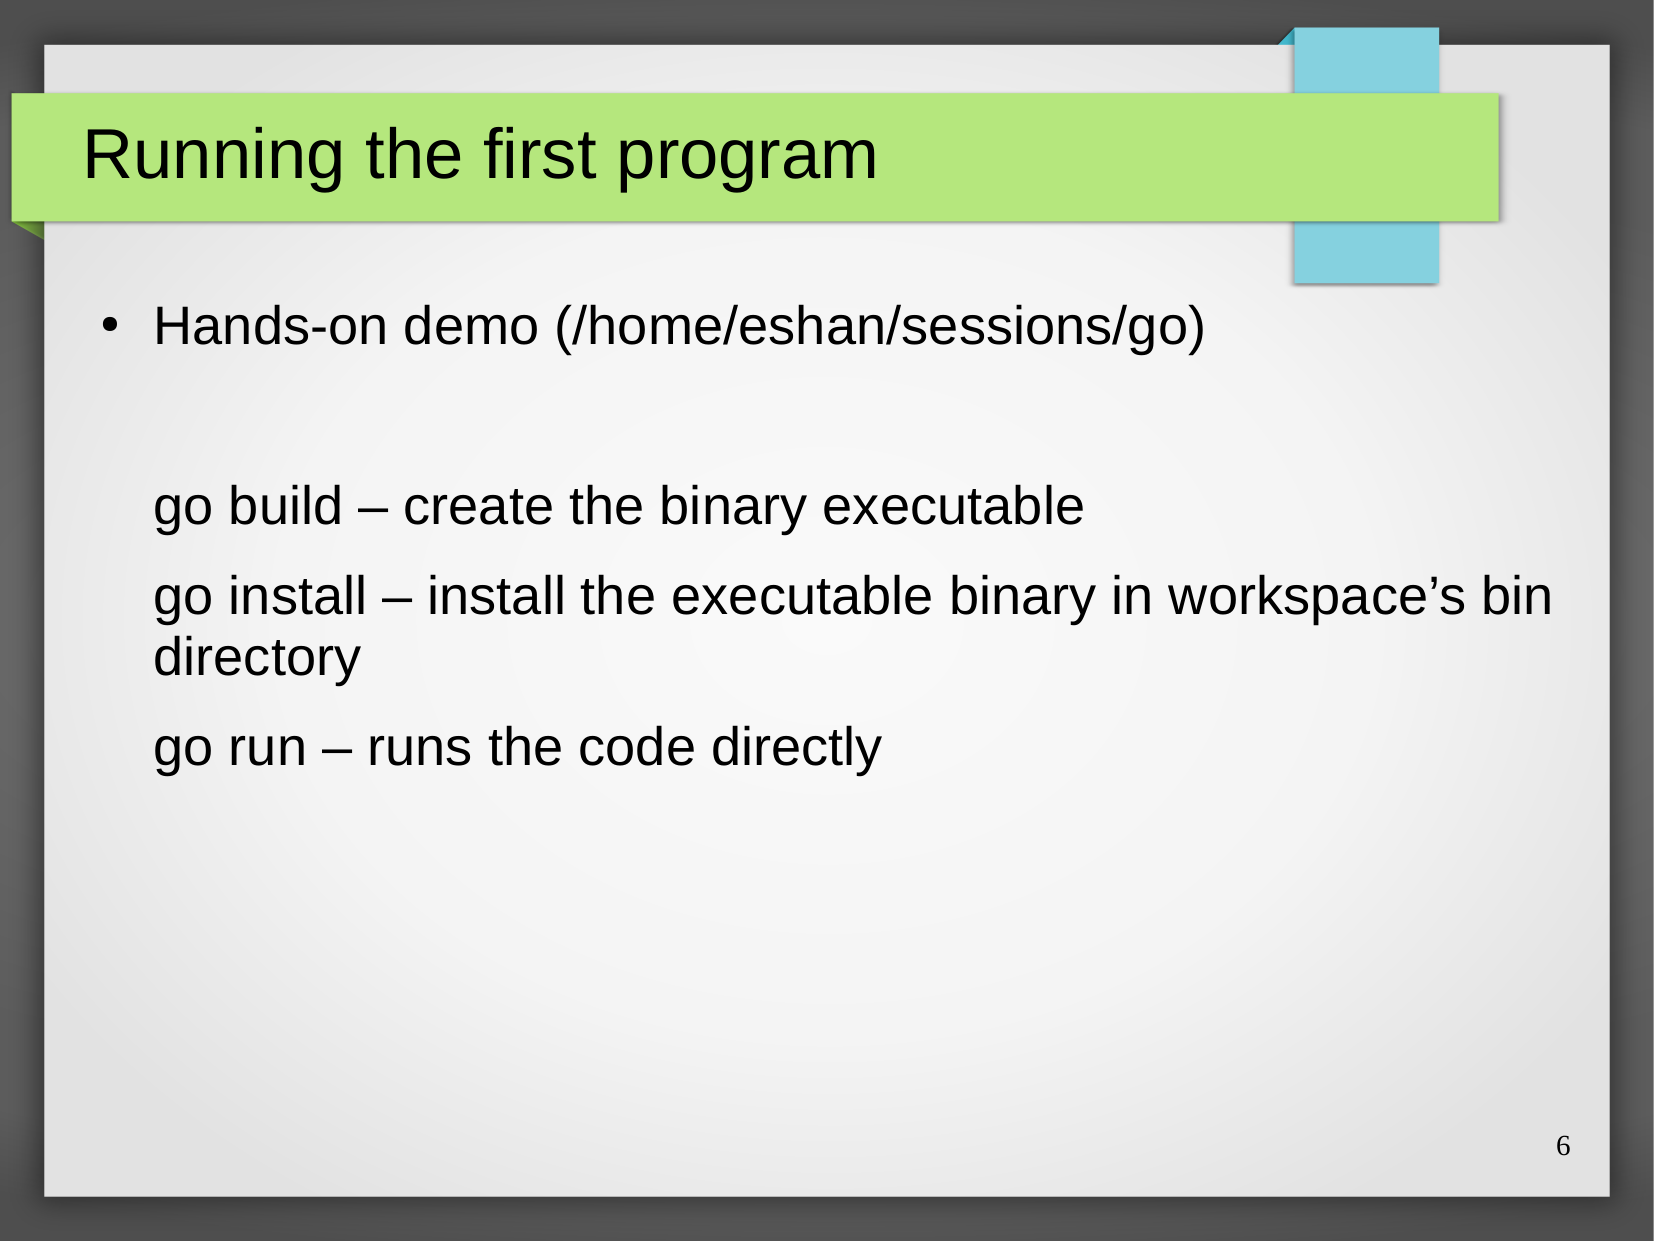

# Running the first program
Hands-on demo (/home/eshan/sessions/go)
go build – create the binary executable
go install – install the executable binary in workspace’s bin directory
go run – runs the code directly
6